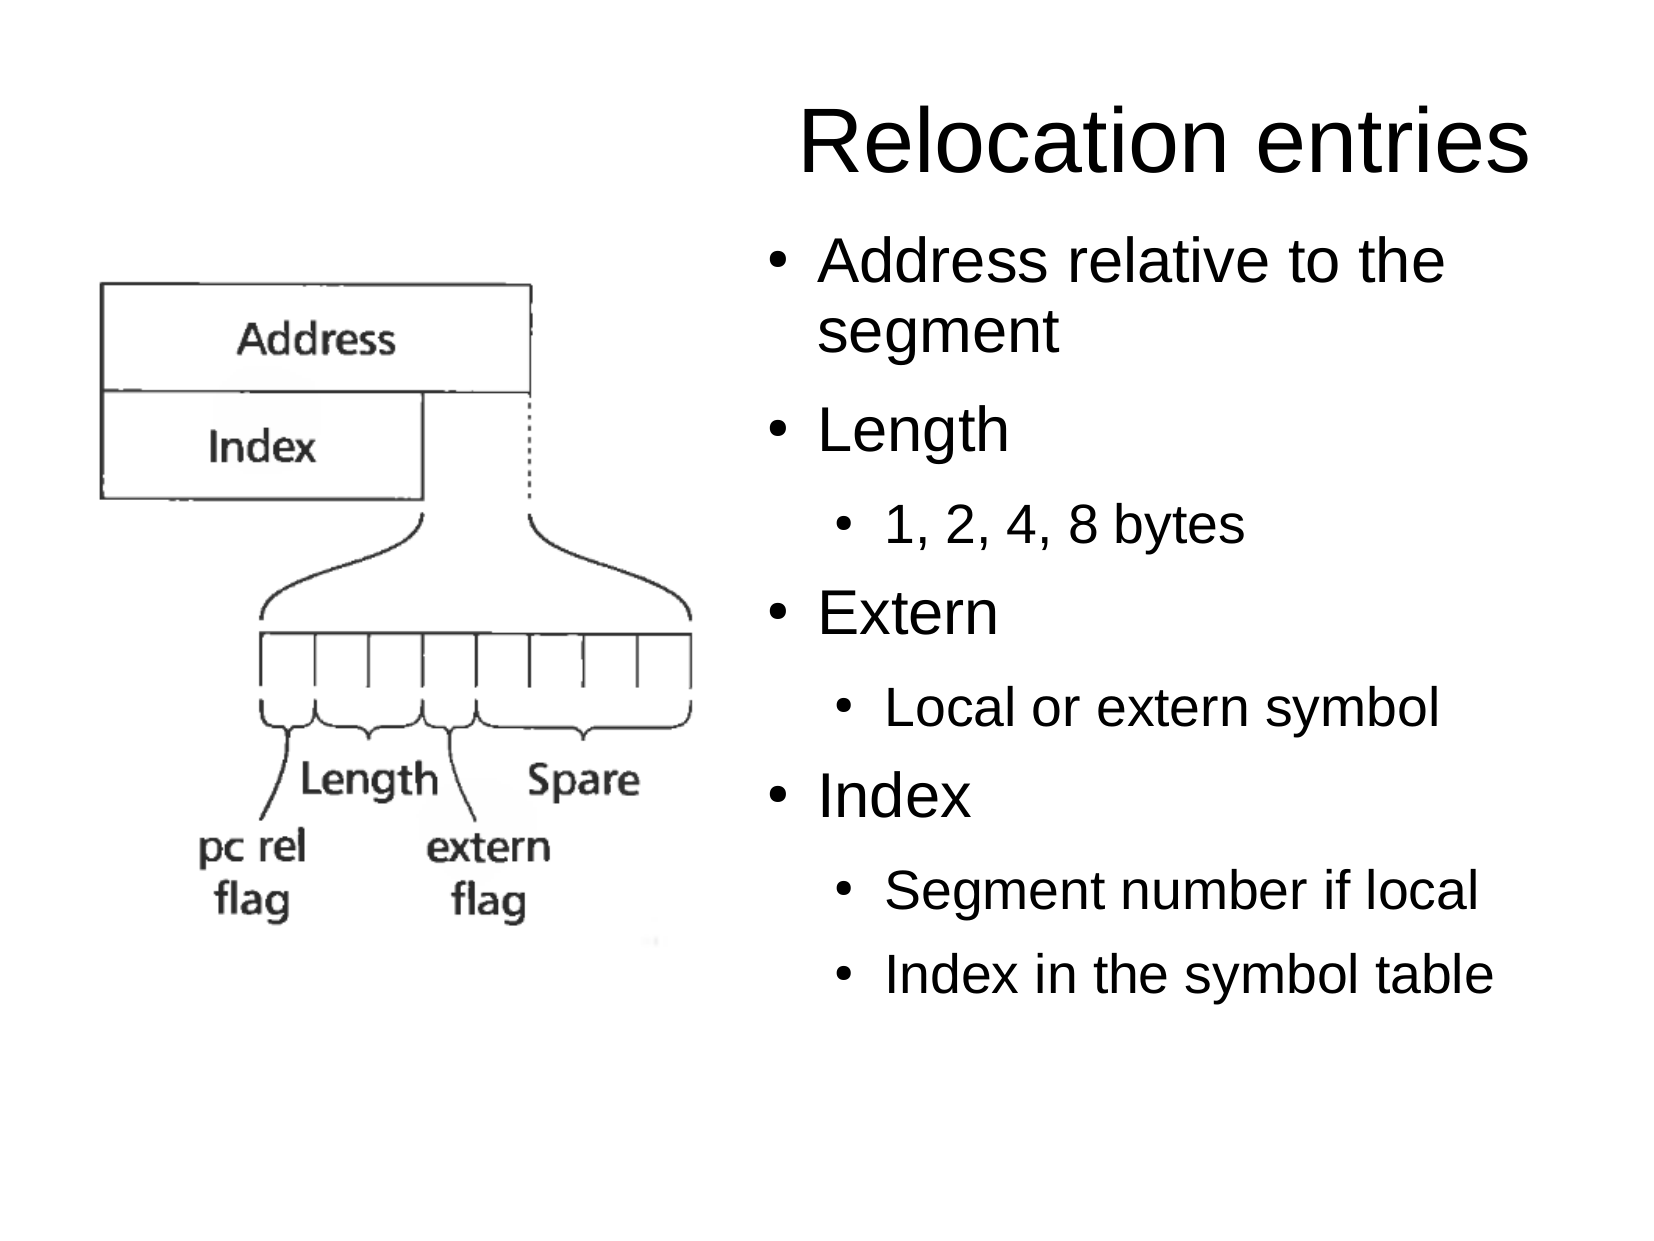

# Relocation entries
Address relative to the segment
Length
1, 2, 4, 8 bytes
Extern
Local or extern symbol
Index
Segment number if local
Index in the symbol table